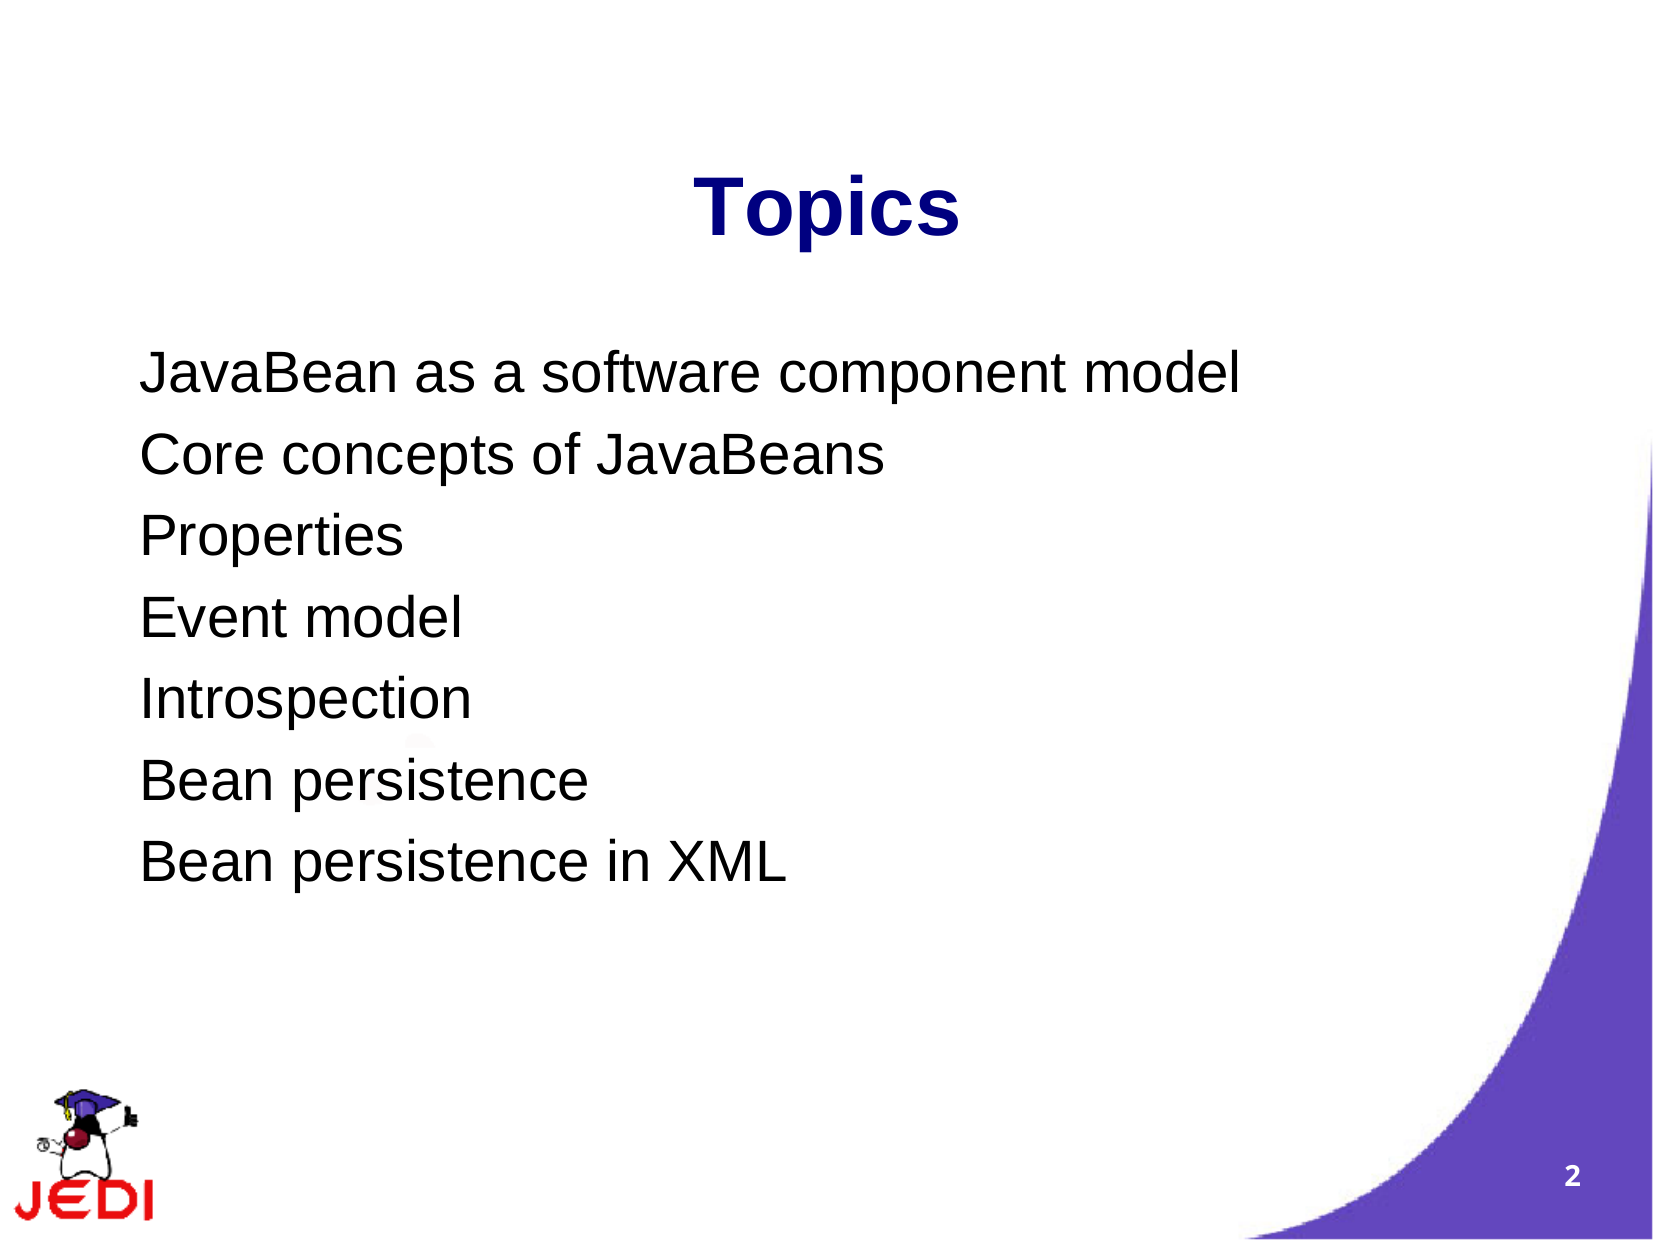

# Topics
JavaBean as a software component model
Core concepts of JavaBeans
Properties
Event model
Introspection
Bean persistence
Bean persistence in XML